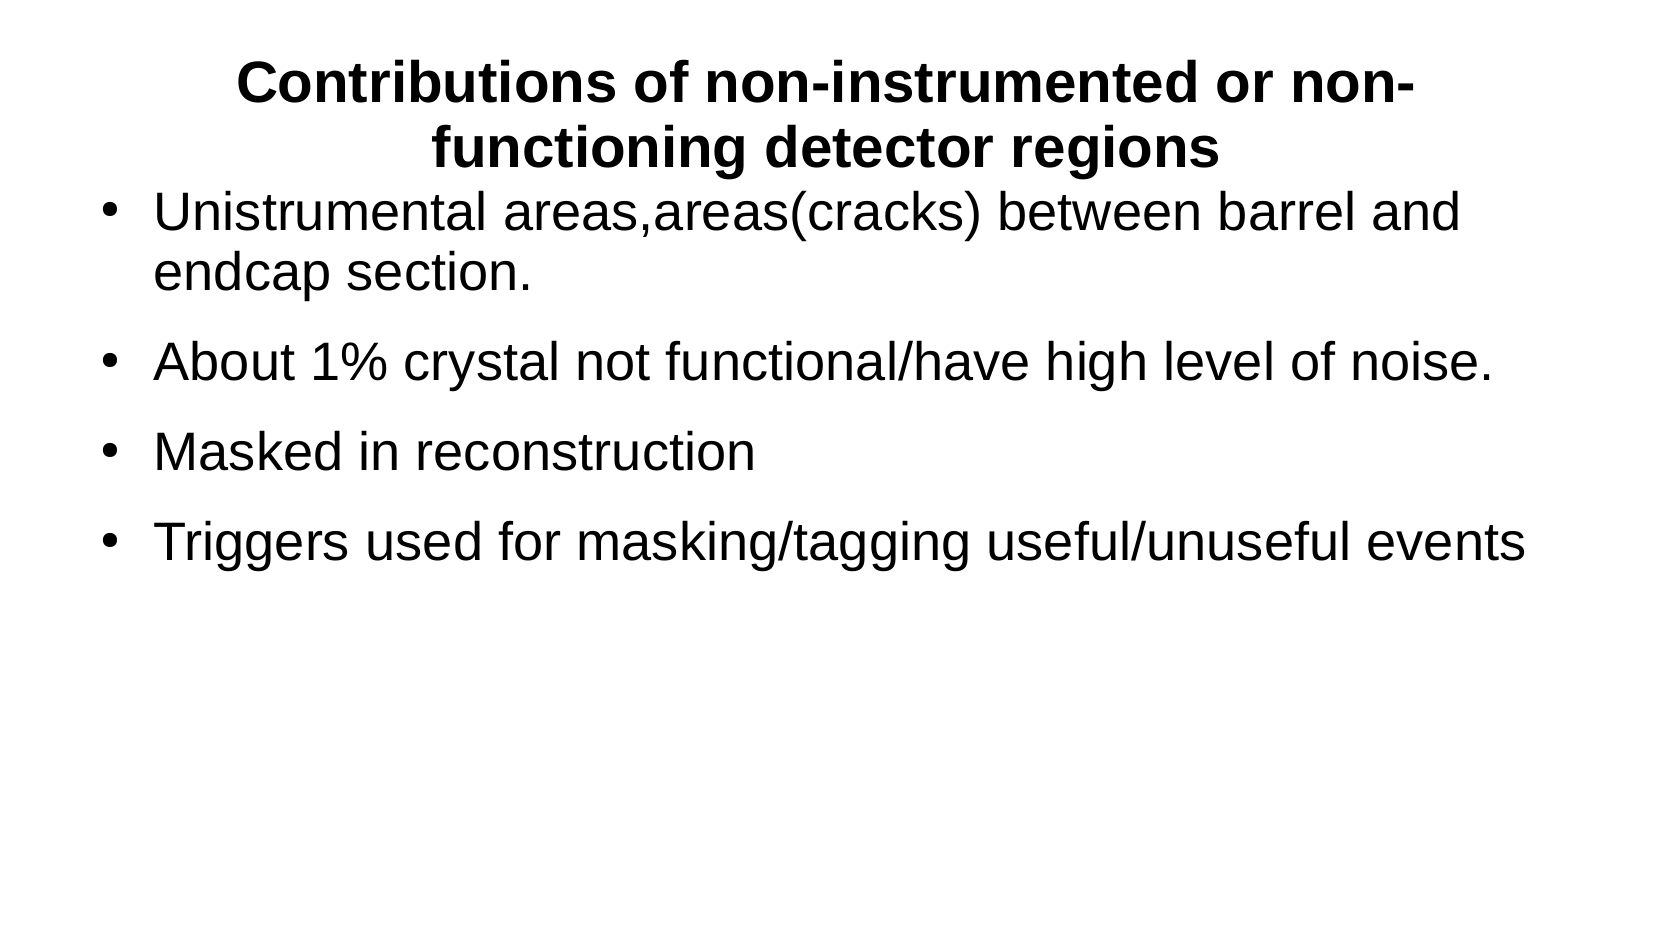

# Contributions of non-instrumented or non-functioning detector regions
Unistrumental areas,areas(cracks) between barrel and endcap section.
About 1% crystal not functional/have high level of noise.
Masked in reconstruction
Triggers used for masking/tagging useful/unuseful events